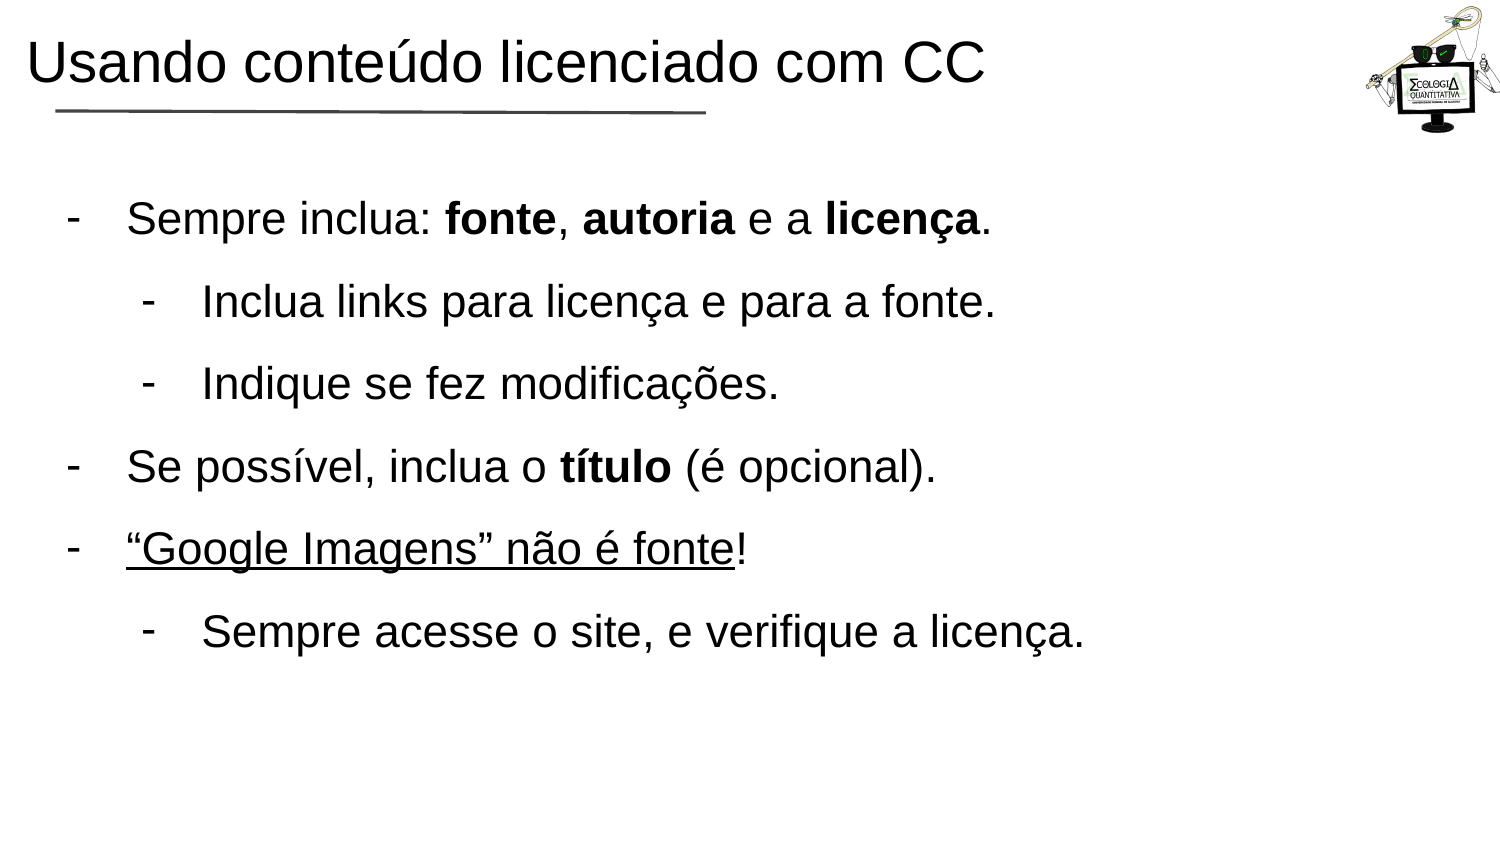

Usando conteúdo licenciado com CC
Sempre inclua: fonte, autoria e a licença.
Inclua links para licença e para a fonte.
Indique se fez modificações.
Se possível, inclua o título (é opcional).
“Google Imagens” não é fonte!
Sempre acesse o site, e verifique a licença.